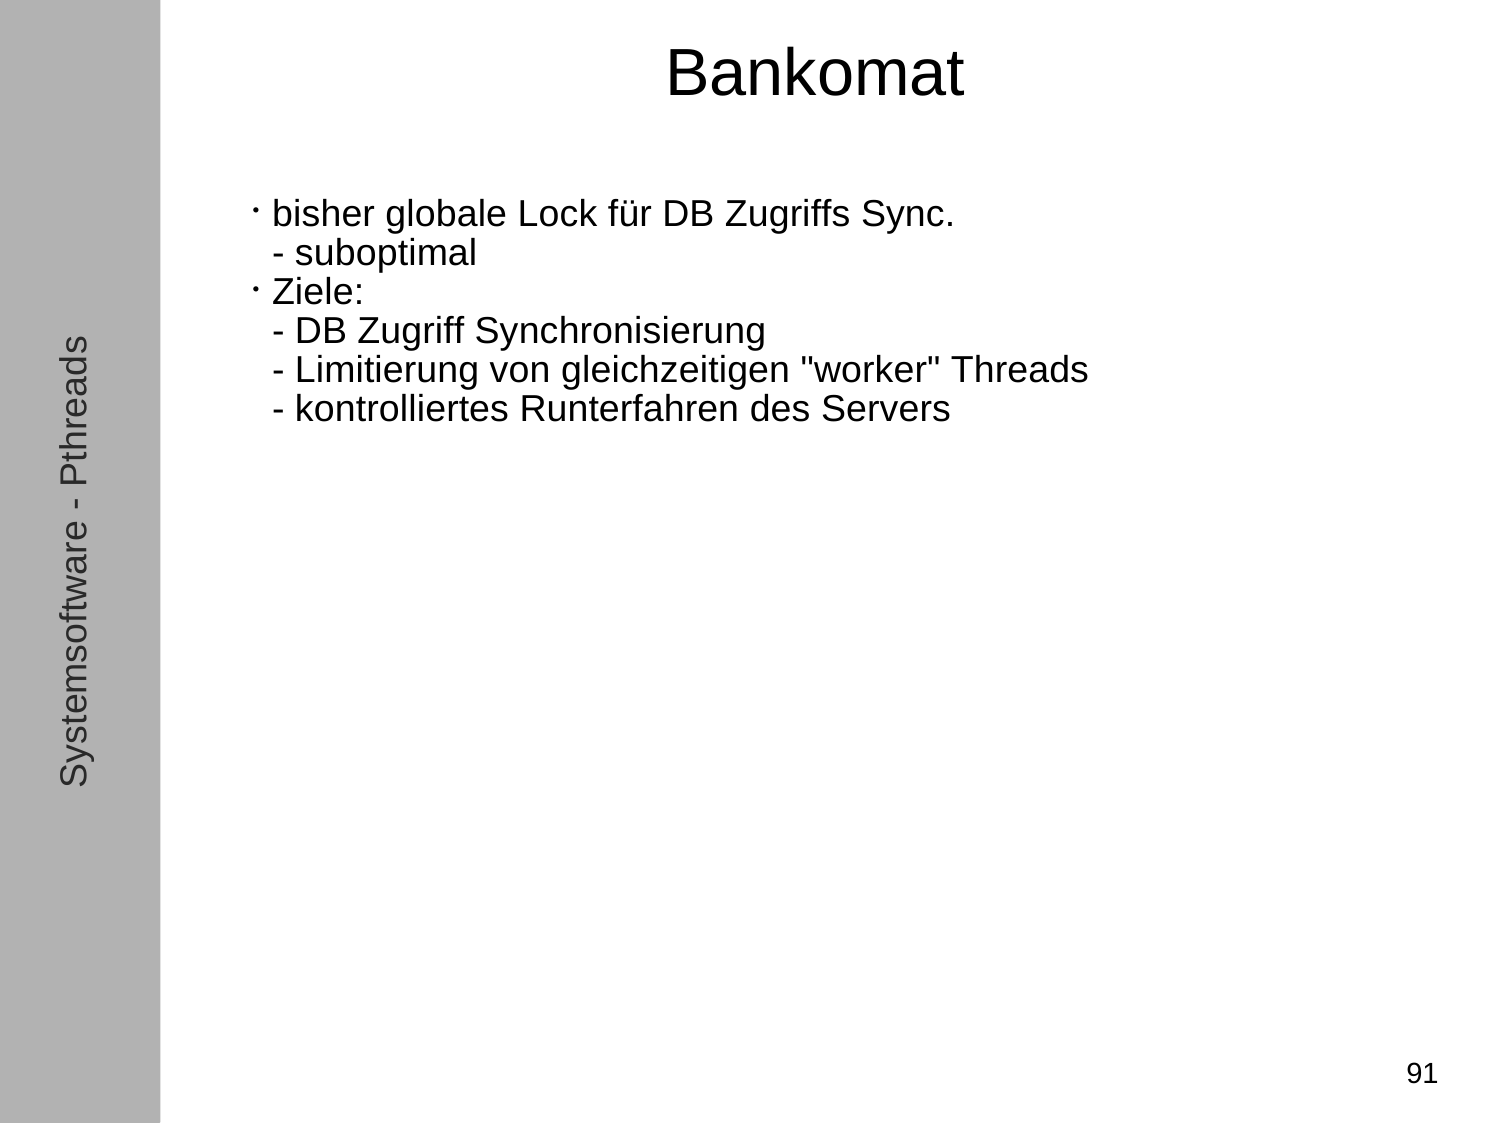

Bankomat
bisher globale Lock für DB Zugriffs Sync.
- suboptimal
Ziele:
- DB Zugriff Synchronisierung
- Limitierung von gleichzeitigen "worker" Threads
- kontrolliertes Runterfahren des Servers
Systemsoftware - Pthreads